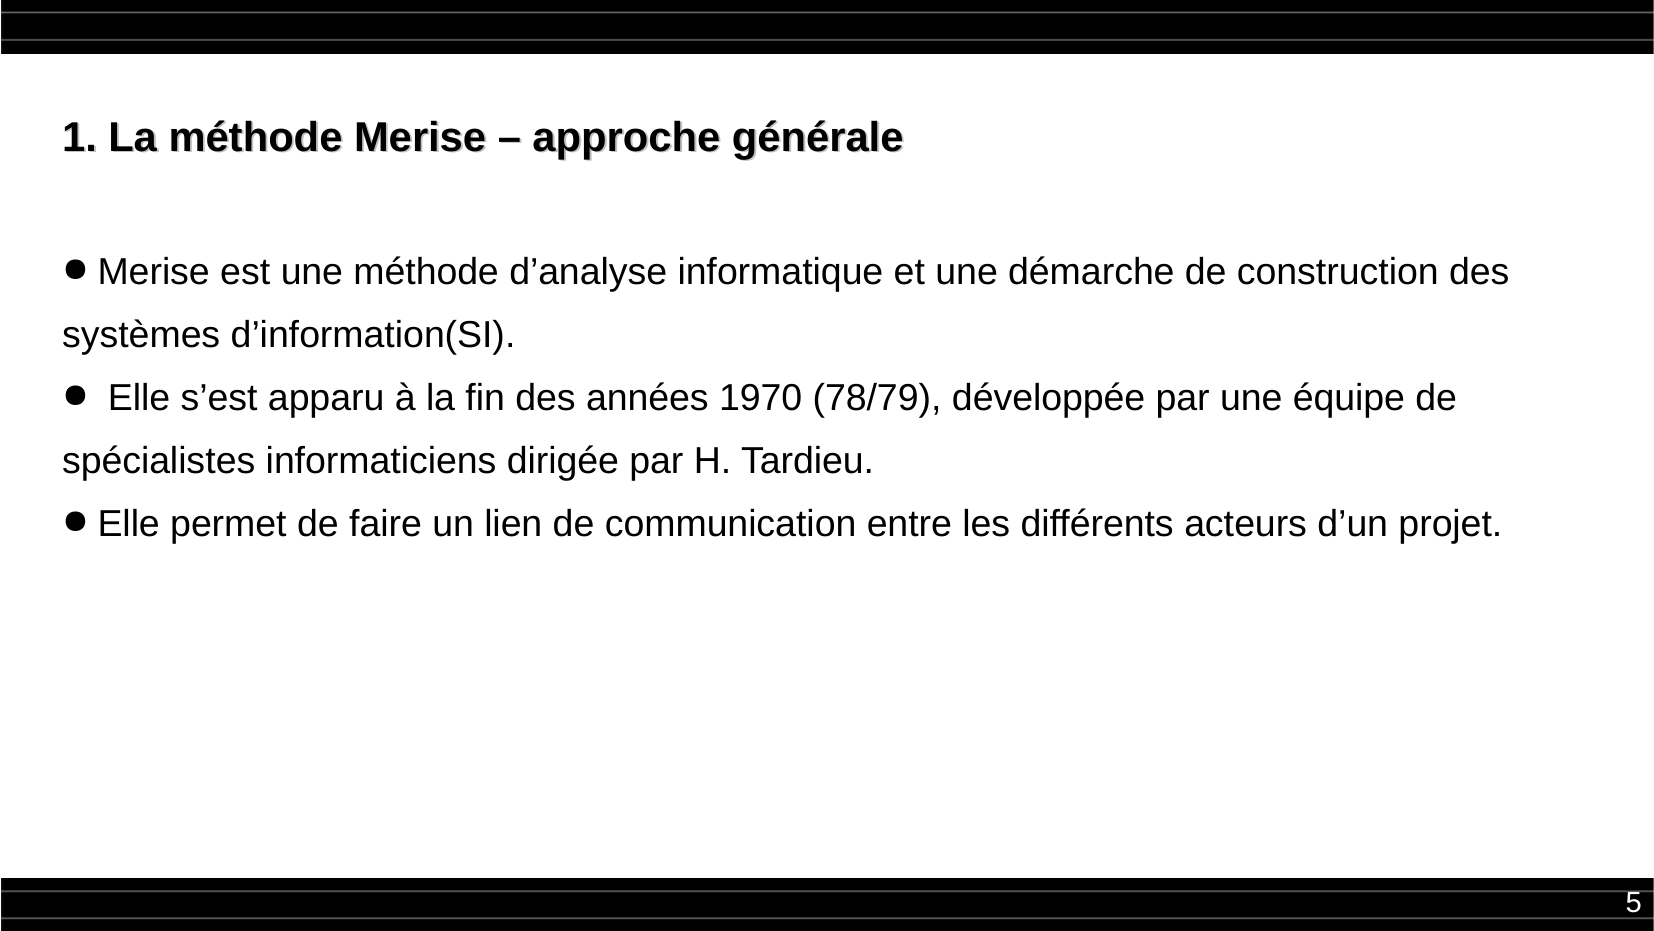

1. La méthode Merise – approche générale
Merise est une méthode d’analyse informatique et une démarche de construction des
systèmes d’information(SI).
 Elle s’est apparu à la fin des années 1970 (78/79), développée par une équipe de
spécialistes informaticiens dirigée par H. Tardieu.
Elle permet de faire un lien de communication entre les différents acteurs d’un projet.